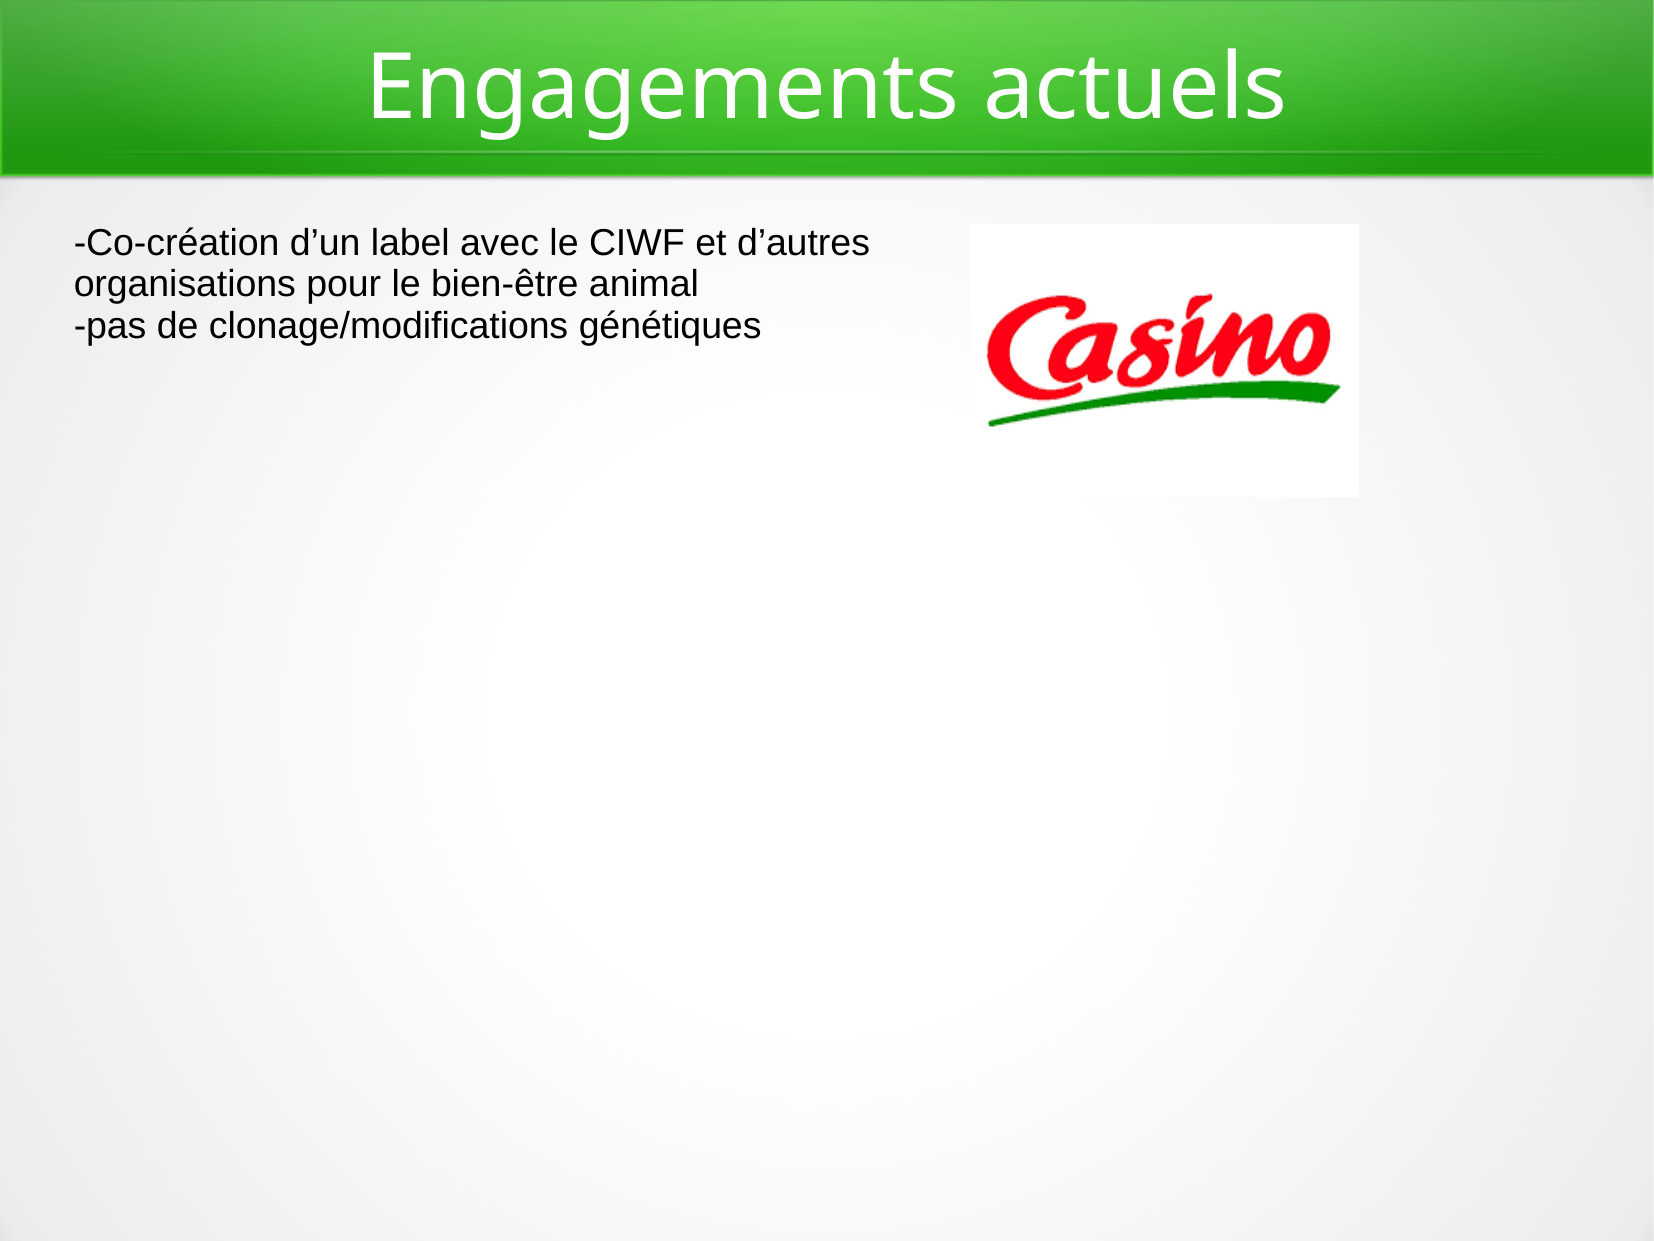

# Engagements actuels
-Co-création d’un label avec le CIWF et d’autres organisations pour le bien-être animal
-pas de clonage/modifications génétiques